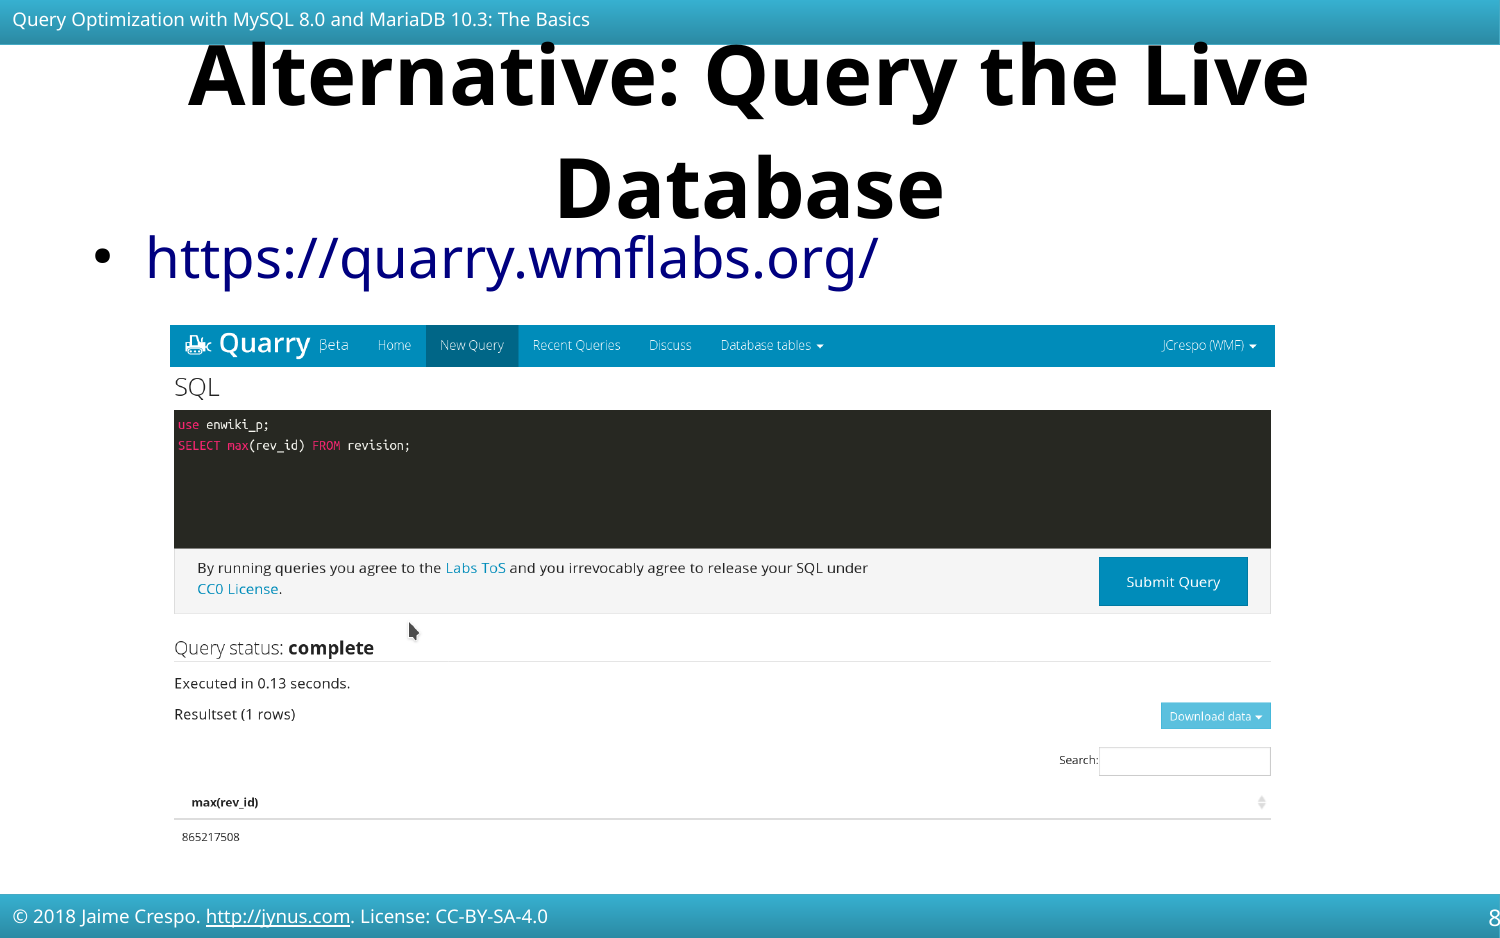

# Alternative: Query the Live Database
https://quarry.wmflabs.org/